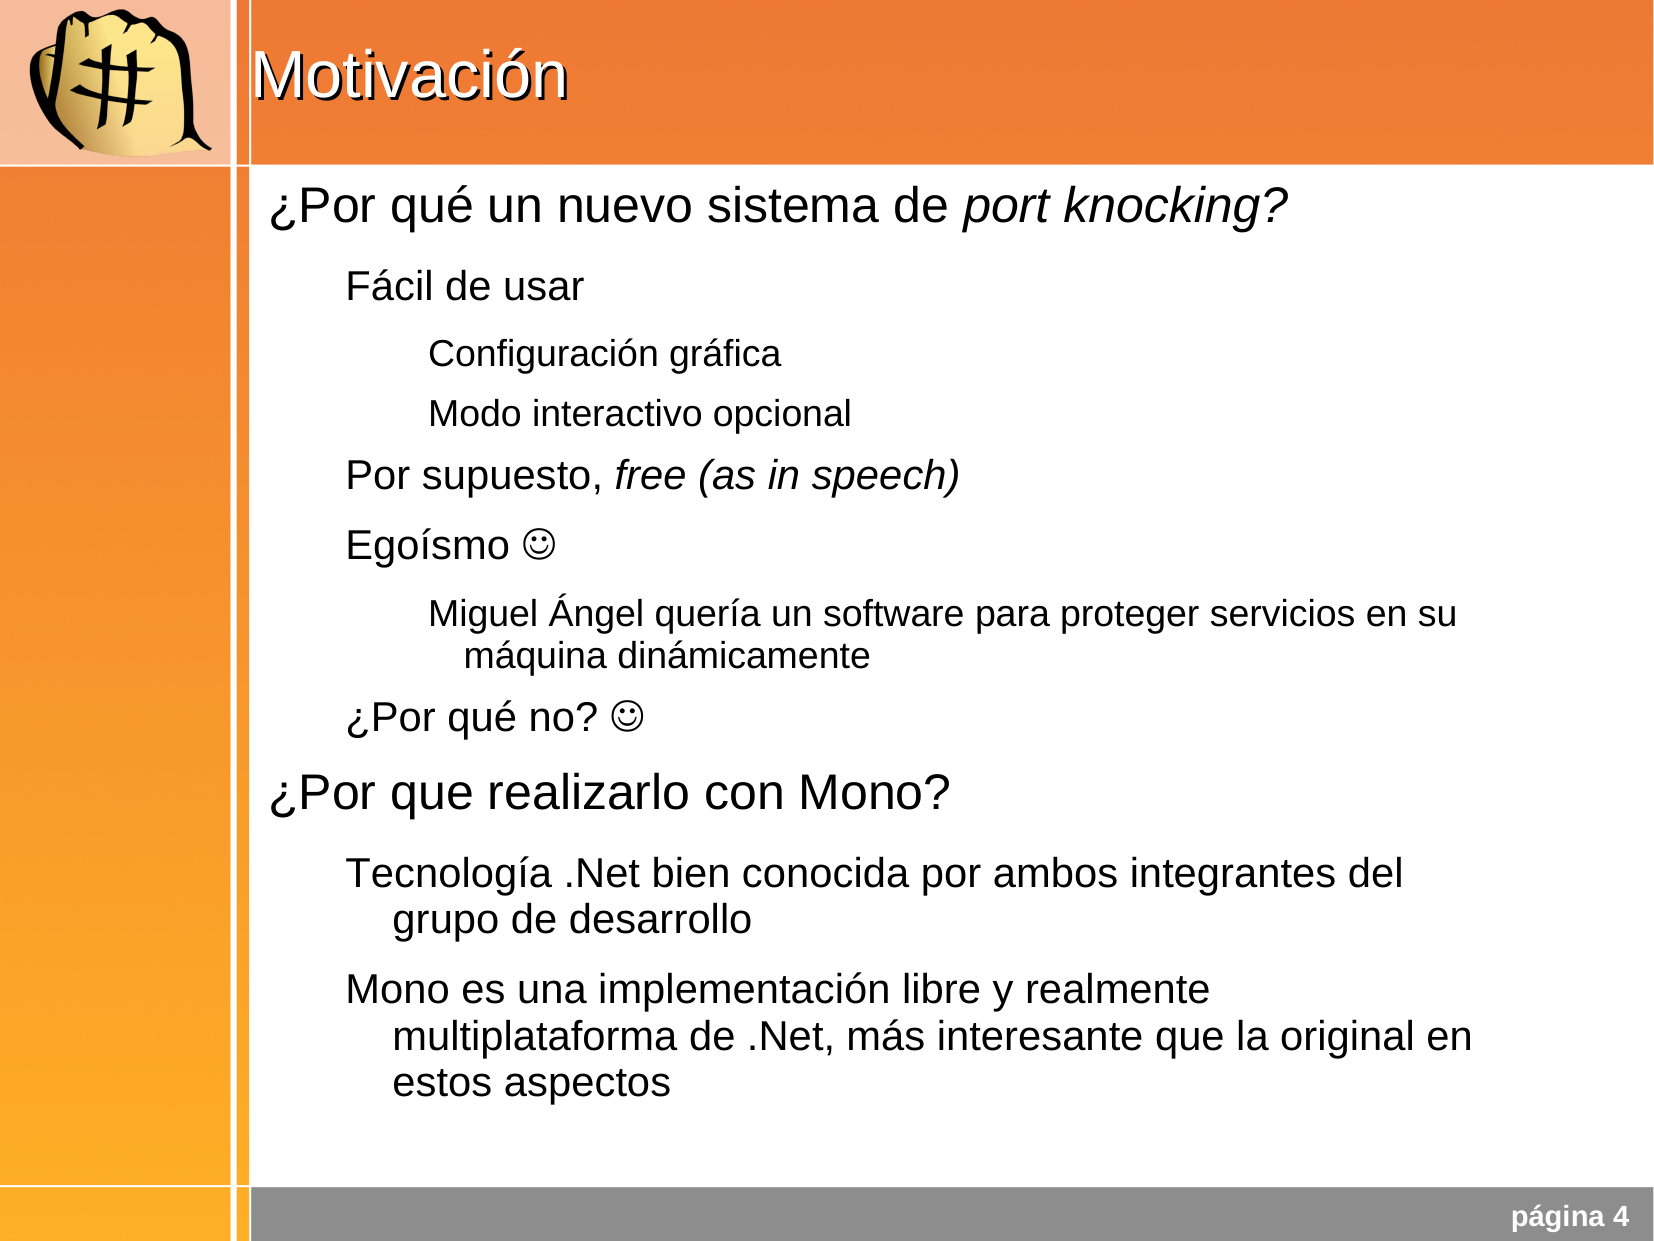

# Motivación
¿Por qué un nuevo sistema de port knocking?
Fácil de usar
Configuración gráfica
Modo interactivo opcional
Por supuesto, free (as in speech)
Egoísmo 
Miguel Ángel quería un software para proteger servicios en su máquina dinámicamente
¿Por qué no? 
¿Por que realizarlo con Mono?
Tecnología .Net bien conocida por ambos integrantes del grupo de desarrollo
Mono es una implementación libre y realmente multiplataforma de .Net, más interesante que la original en estos aspectos